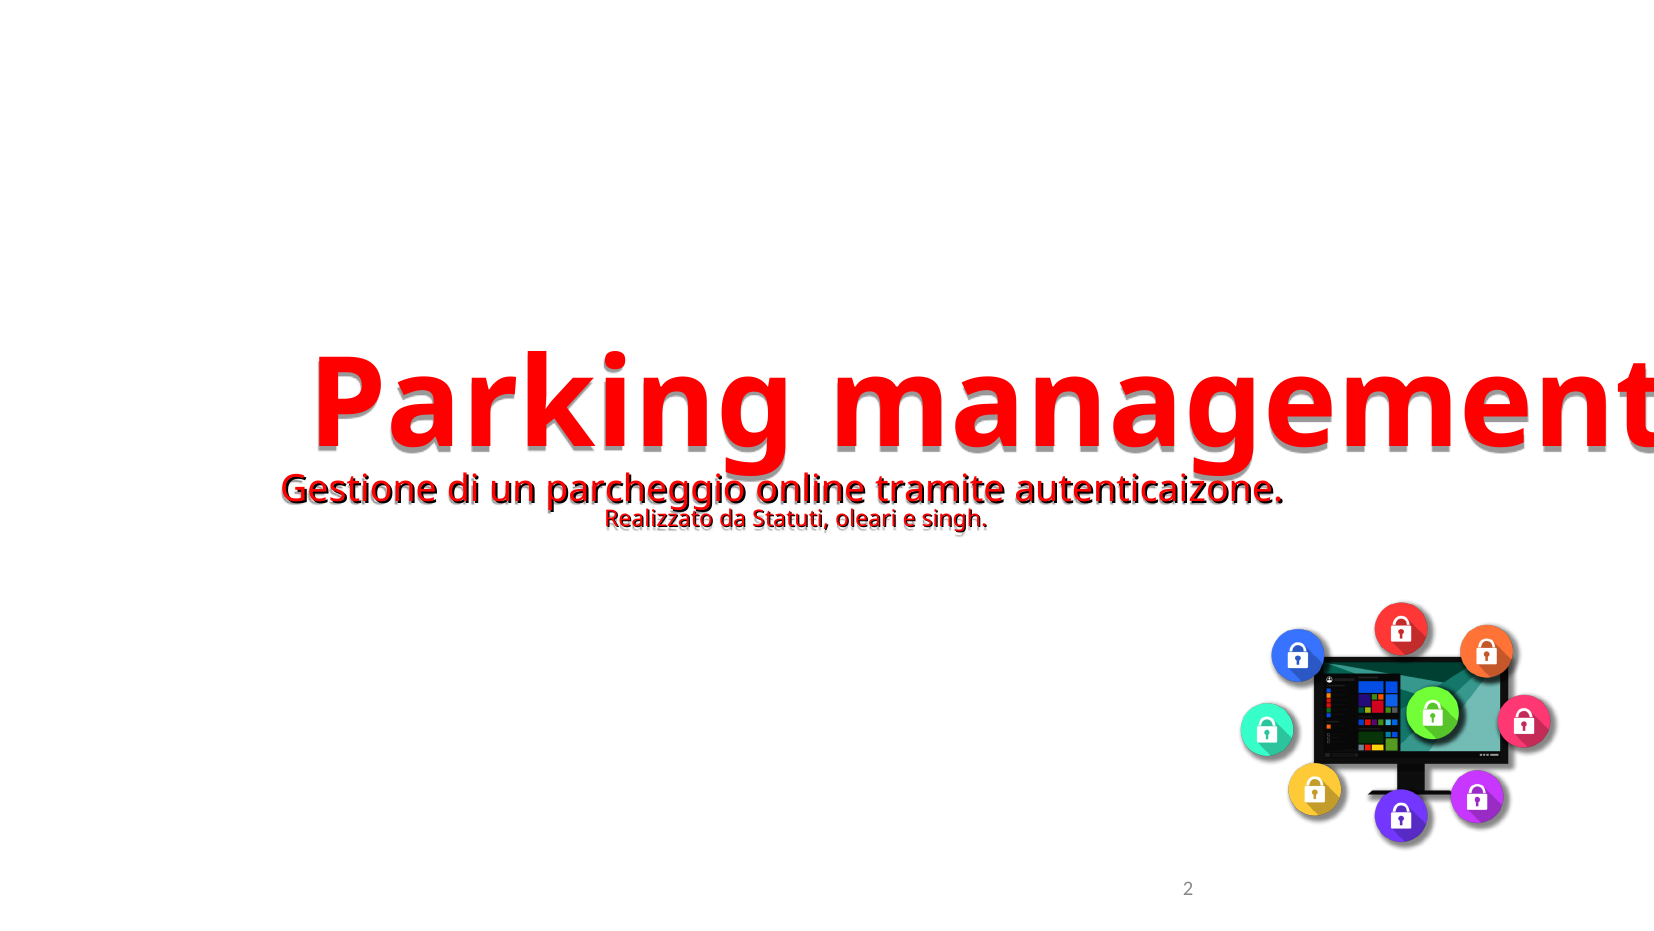

Parking management
Gestione di un parcheggio online tramite autenticaizone.
Realizzato da Statuti, oleari e singh.